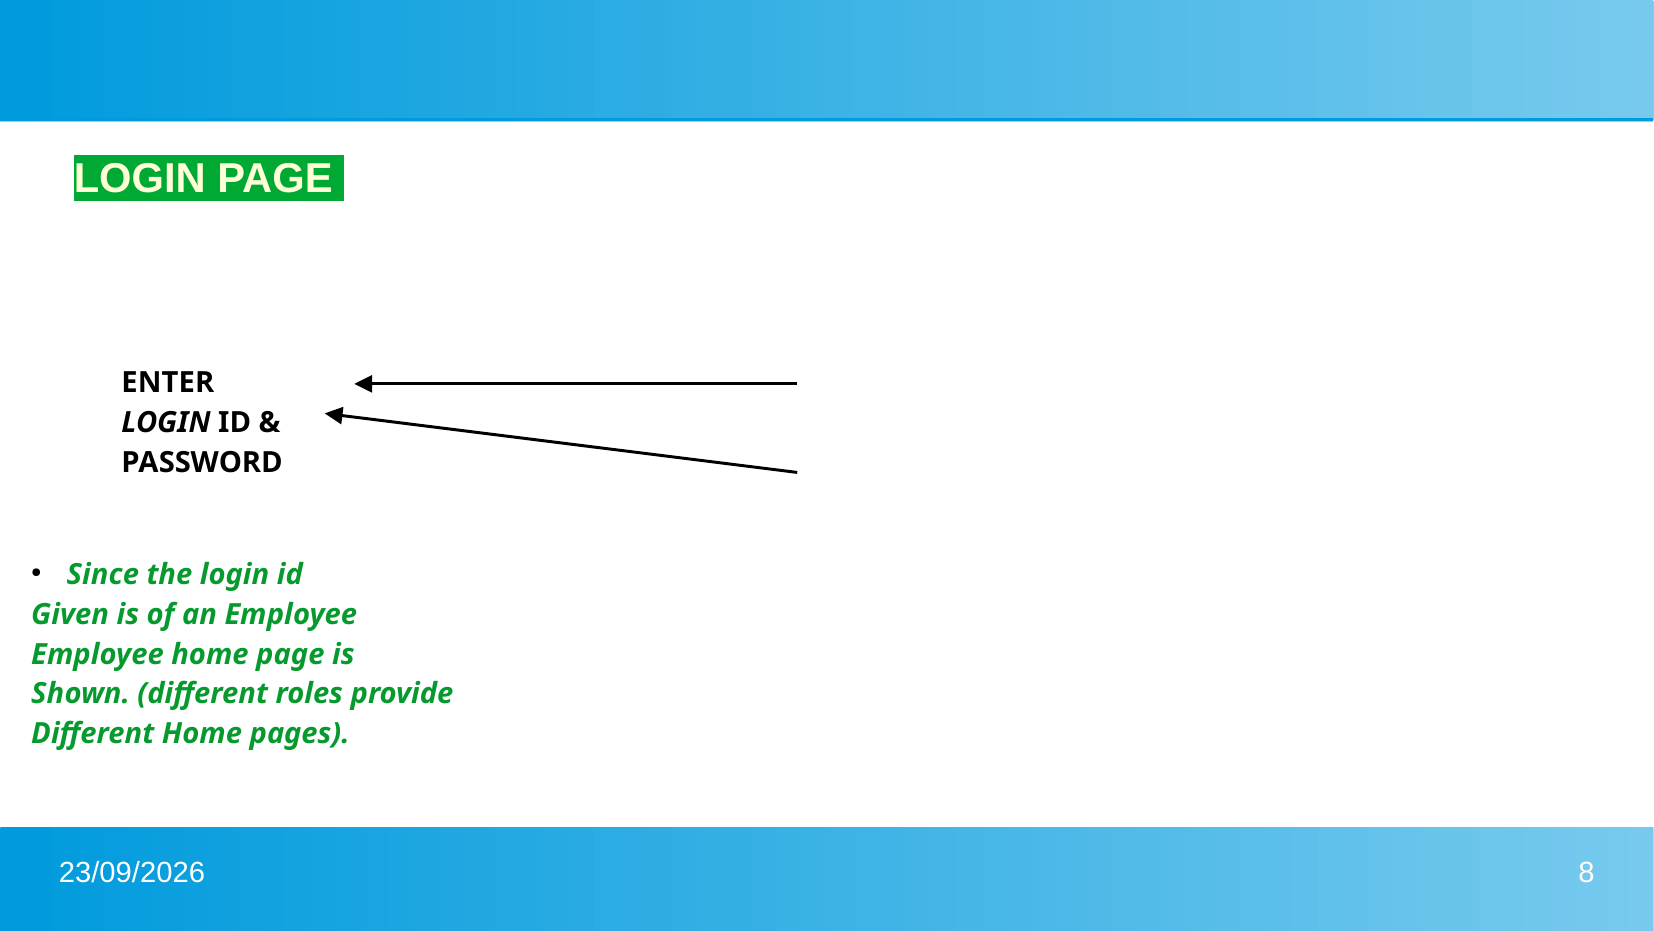

LOGIN PAGE
ENTER
LOGIN ID &
PASSWORD
Since the login id
Given is of an Employee
Employee home page is
Shown. (different roles provide
Different Home pages).
8